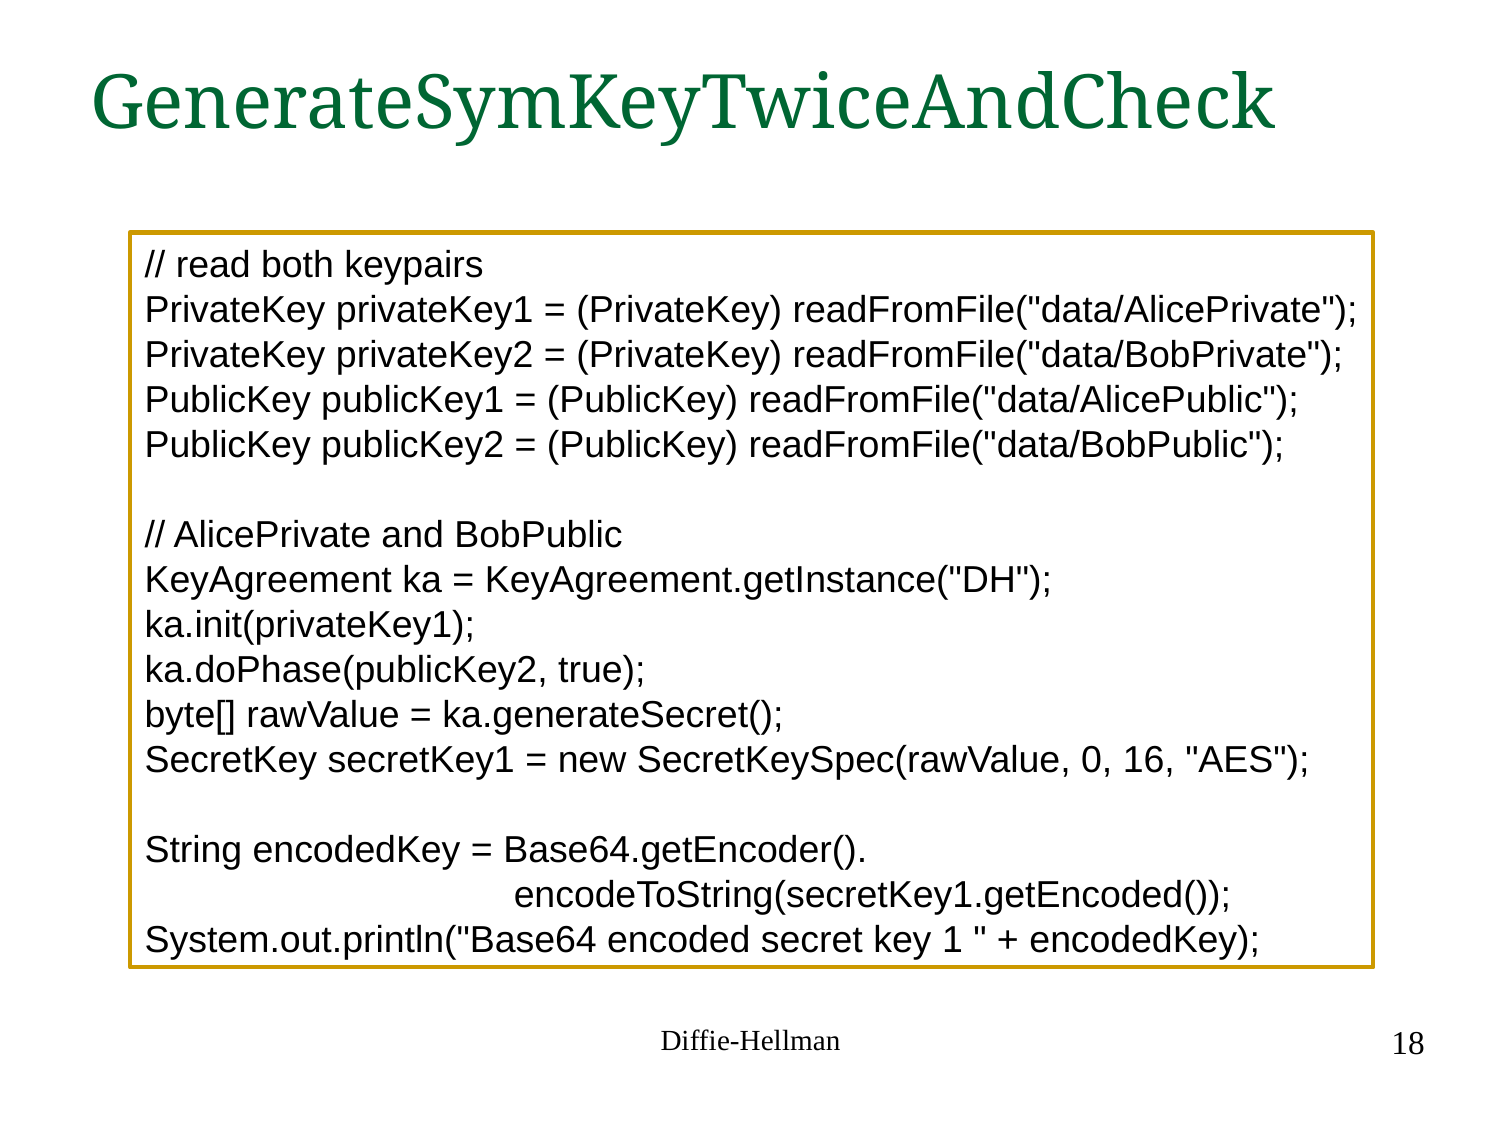

# GenerateSymKeyTwiceAndCheck
// read both keypairs
PrivateKey privateKey1 = (PrivateKey) readFromFile("data/AlicePrivate");
PrivateKey privateKey2 = (PrivateKey) readFromFile("data/BobPrivate");
PublicKey publicKey1 = (PublicKey) readFromFile("data/AlicePublic");
PublicKey publicKey2 = (PublicKey) readFromFile("data/BobPublic");
// AlicePrivate and BobPublic
KeyAgreement ka = KeyAgreement.getInstance("DH");
ka.init(privateKey1);
ka.doPhase(publicKey2, true);
byte[] rawValue = ka.generateSecret();
SecretKey secretKey1 = new SecretKeySpec(rawValue, 0, 16, "AES");
String encodedKey = Base64.getEncoder().
					encodeToString(secretKey1.getEncoded());
System.out.println("Base64 encoded secret key 1 " + encodedKey);
Diffie-Hellman
18